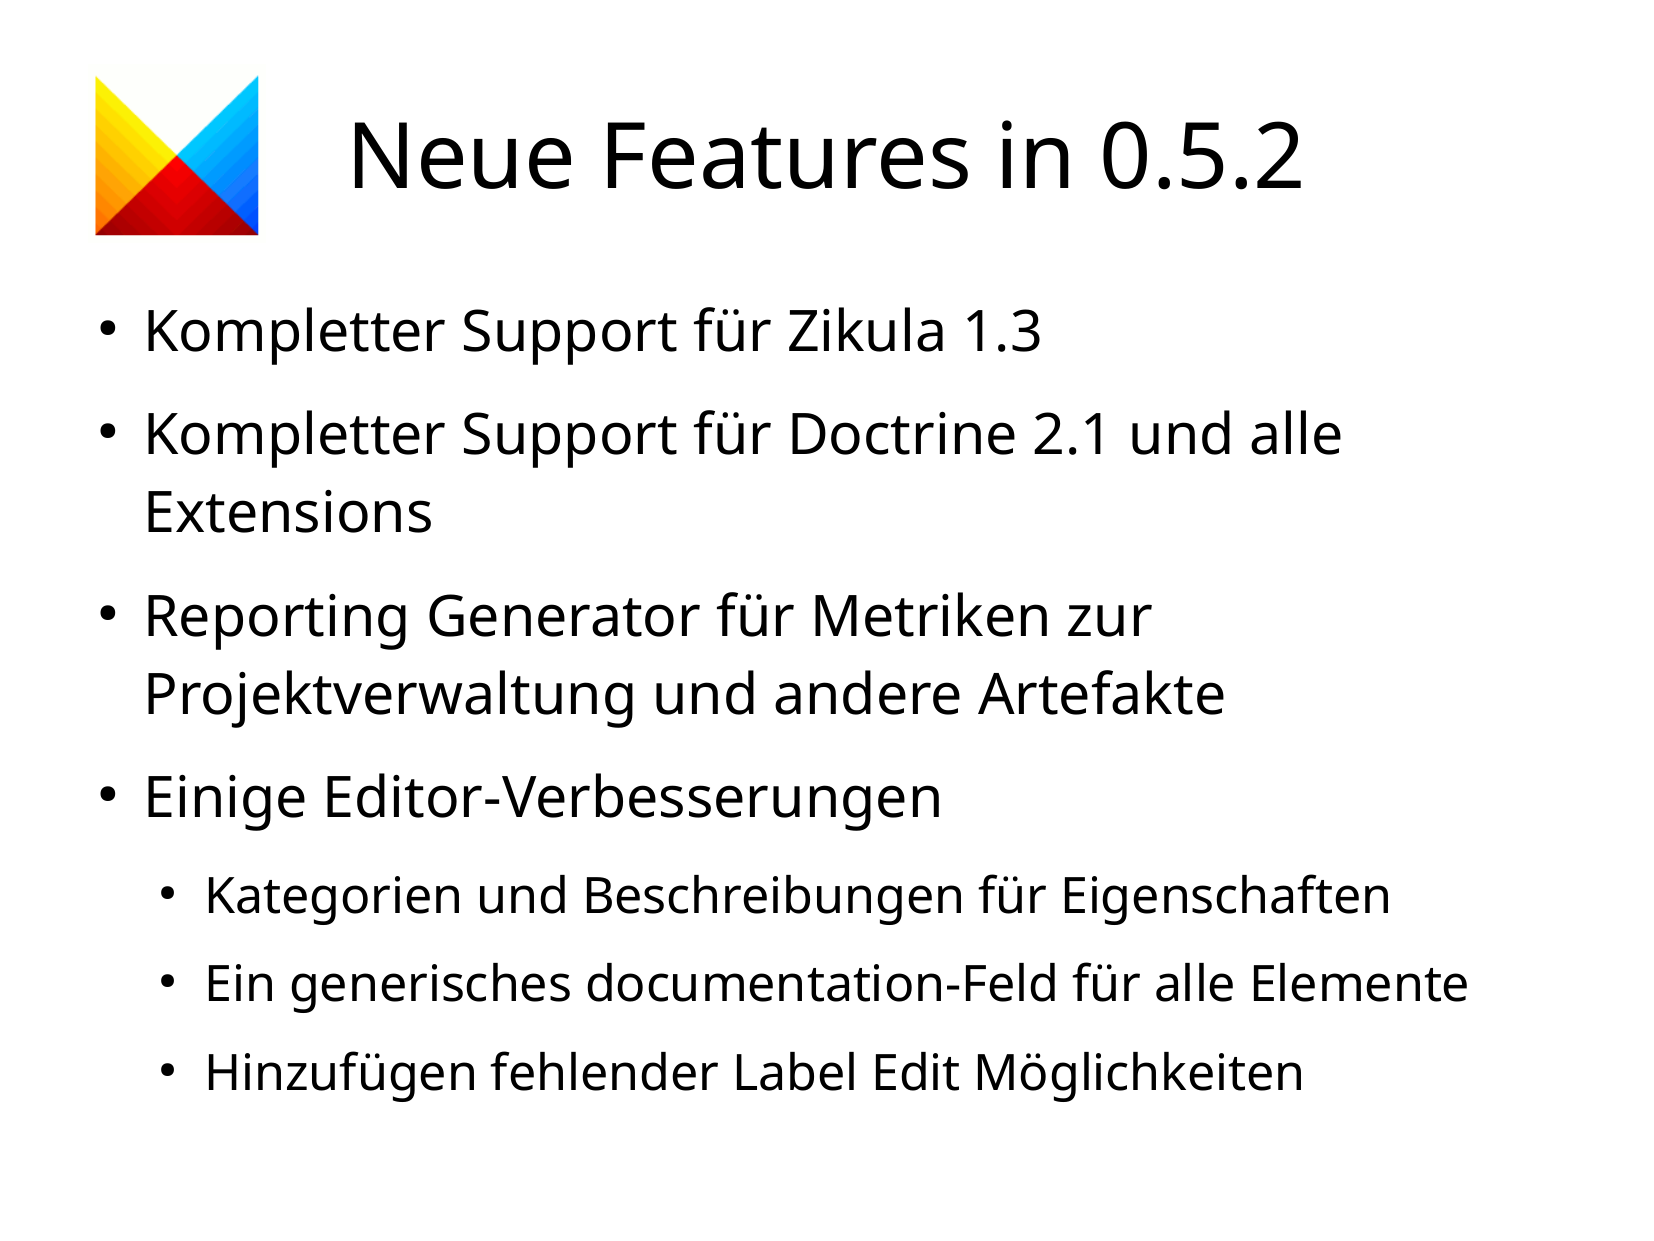

# Neue Features in 0.5.2
Kompletter Support für Zikula 1.3
Kompletter Support für Doctrine 2.1 und alle Extensions
Reporting Generator für Metriken zur Projektverwaltung und andere Artefakte
Einige Editor-Verbesserungen
Kategorien und Beschreibungen für Eigenschaften
Ein generisches documentation-Feld für alle Elemente
Hinzufügen fehlender Label Edit Möglichkeiten